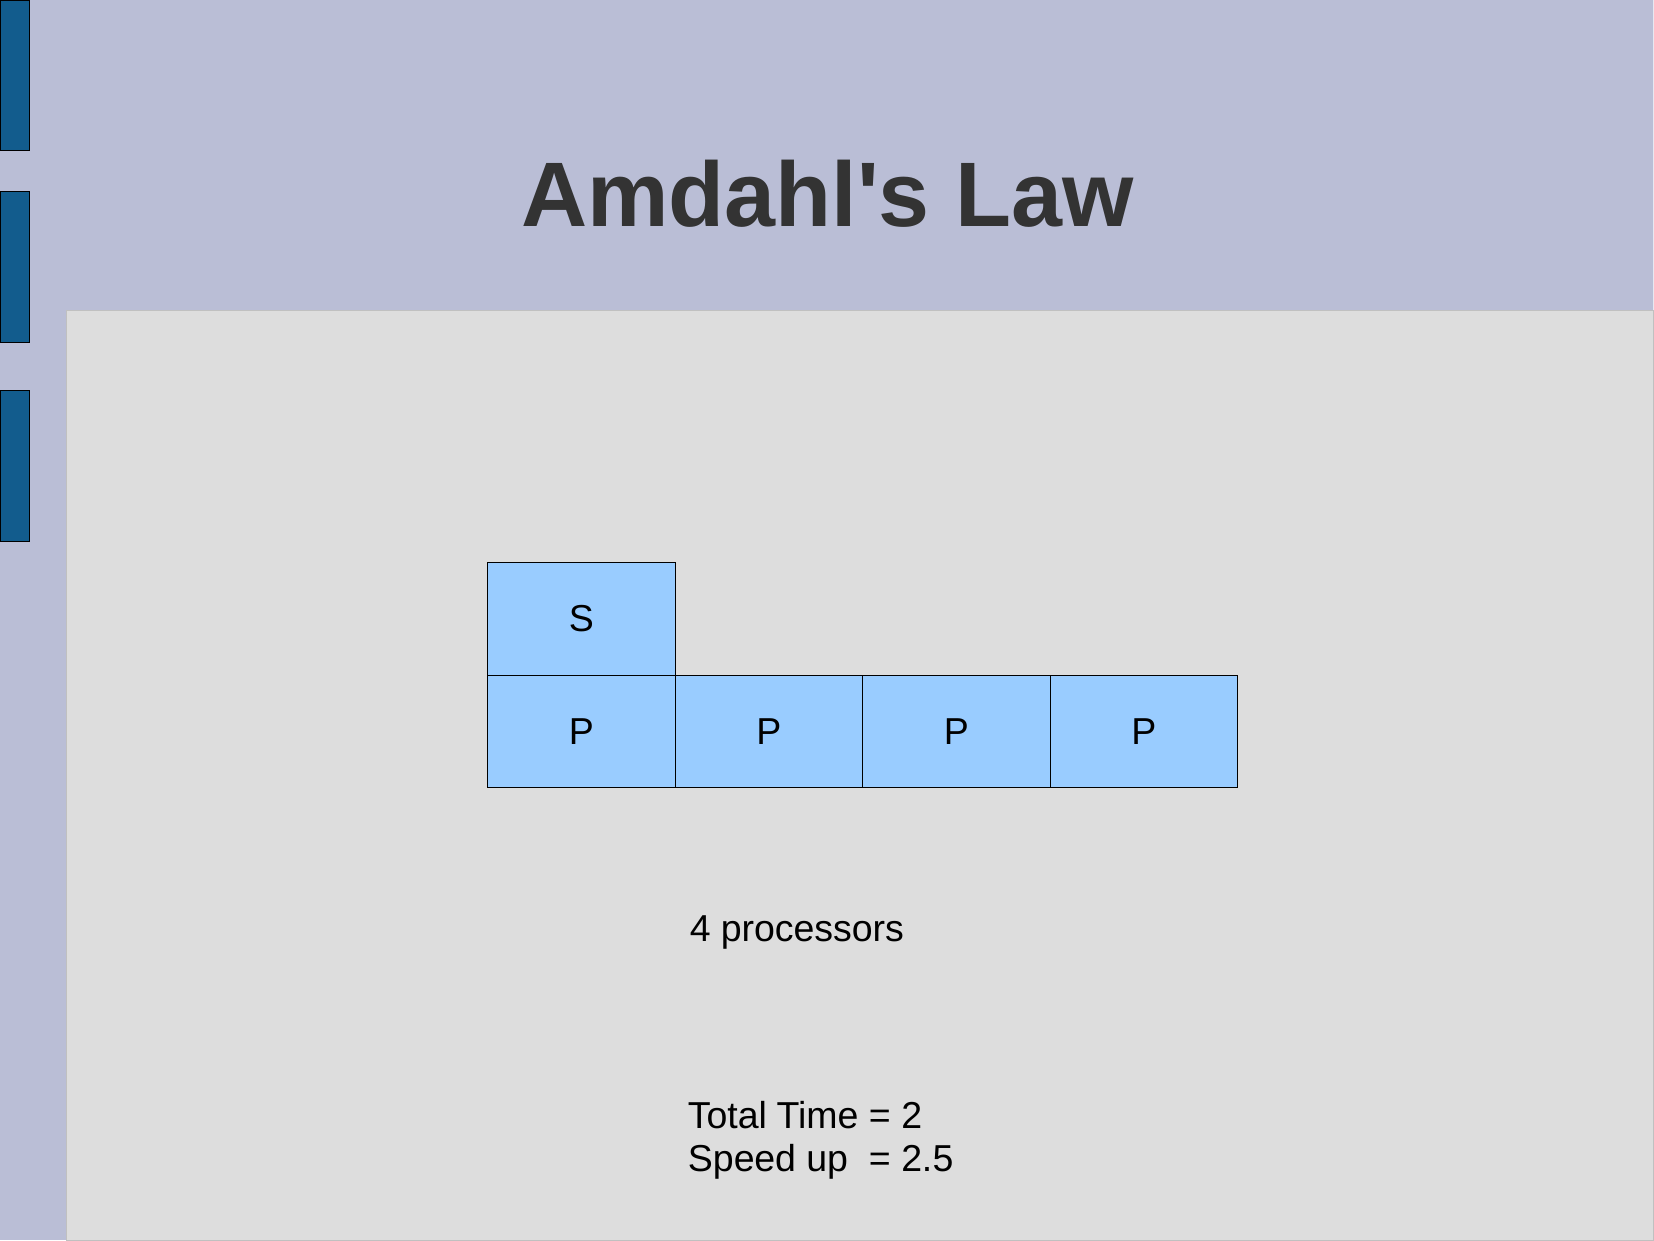

# Amdahl's Law
S
P
P
P
P
4 processors
Total Time = 2
Speed up = 2.5